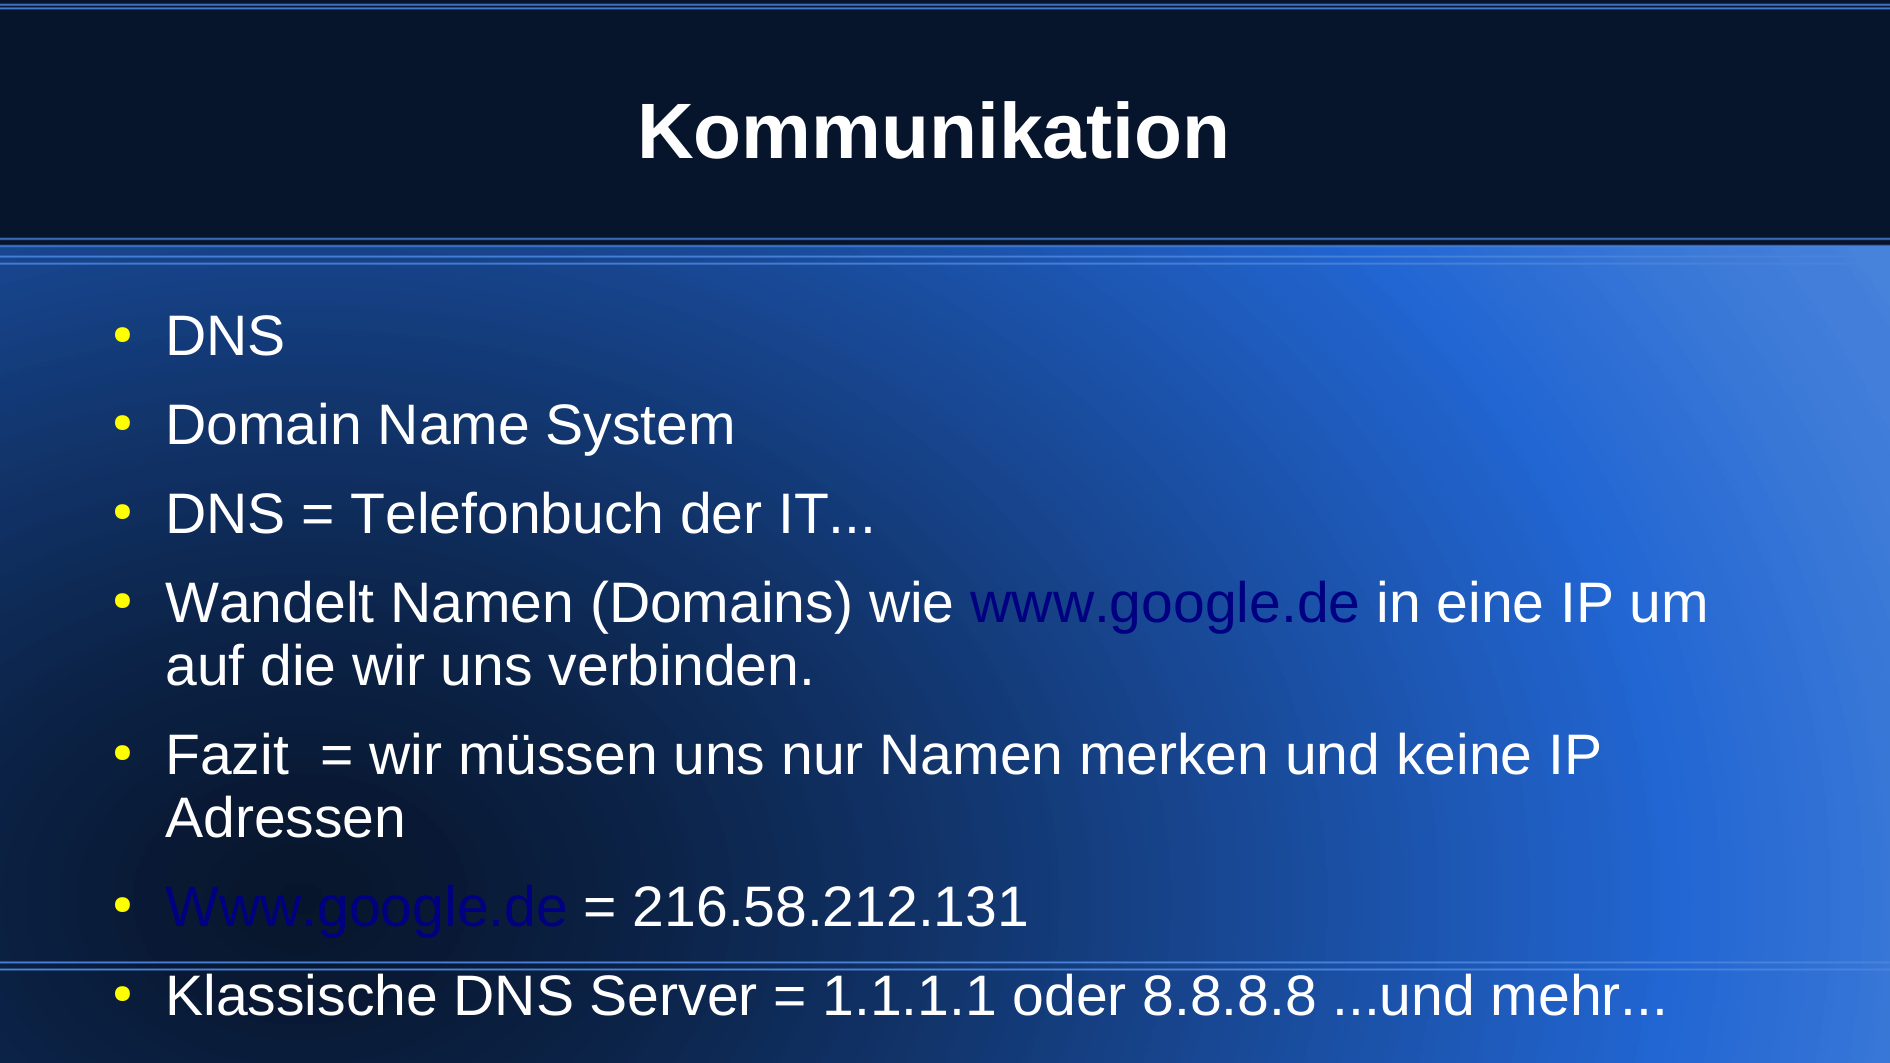

# Kommunikation
DNS
Domain Name System
DNS = Telefonbuch der IT...
Wandelt Namen (Domains) wie www.google.de in eine IP um auf die wir uns verbinden.
Fazit = wir müssen uns nur Namen merken und keine IP Adressen
Www.google.de = 216.58.212.131
Klassische DNS Server = 1.1.1.1 oder 8.8.8.8 ...und mehr...